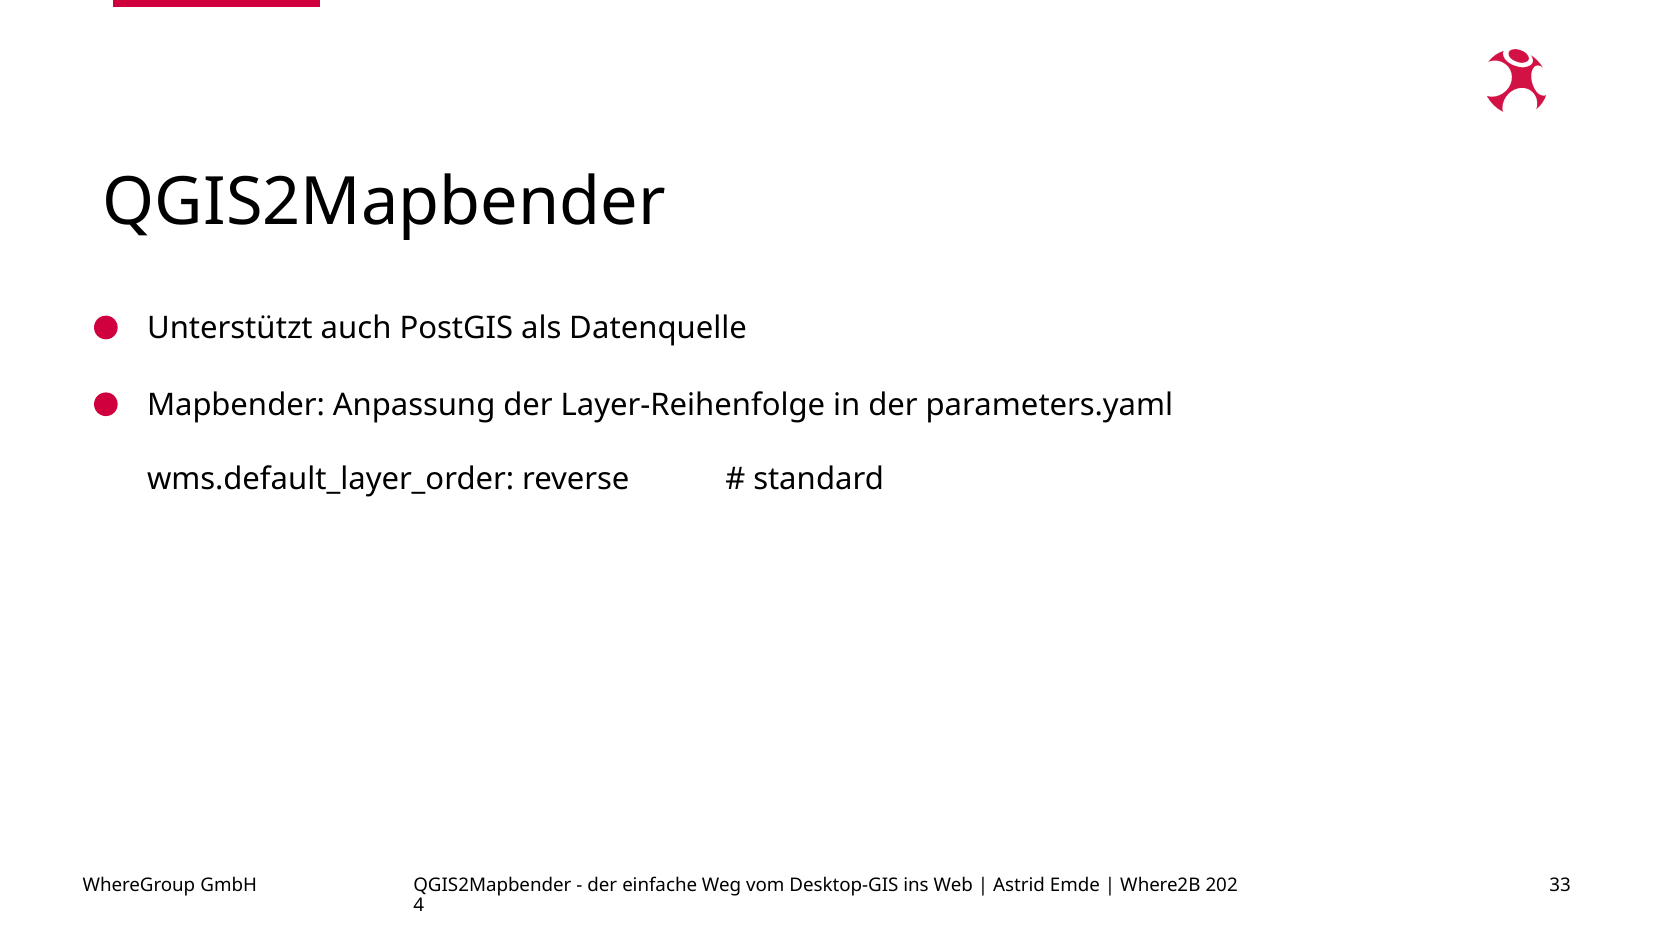

QGIS2Mapbender
Unterstützt auch PostGIS als Datenquelle
Mapbender: Anpassung der Layer-Reihenfolge in der parameters.yaml
wms.default_layer_order: reverse # standard
WhereGroup GmbH
QGIS2Mapbender - der einfache Weg vom Desktop-GIS ins Web | Astrid Emde | Where2B 2024
33